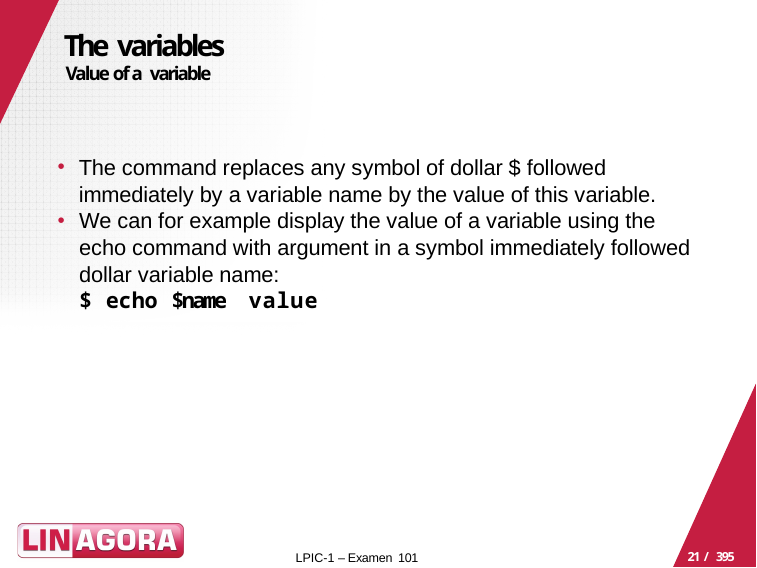

The variables
Value of a variable
The command replaces any symbol of dollar $ followed immediately by a variable name by the value of this variable.
We can for example display the value of a variable using the echo command with argument in a symbol immediately followed dollar variable name:
$ echo $name value
LPIC-1 – Examen 101